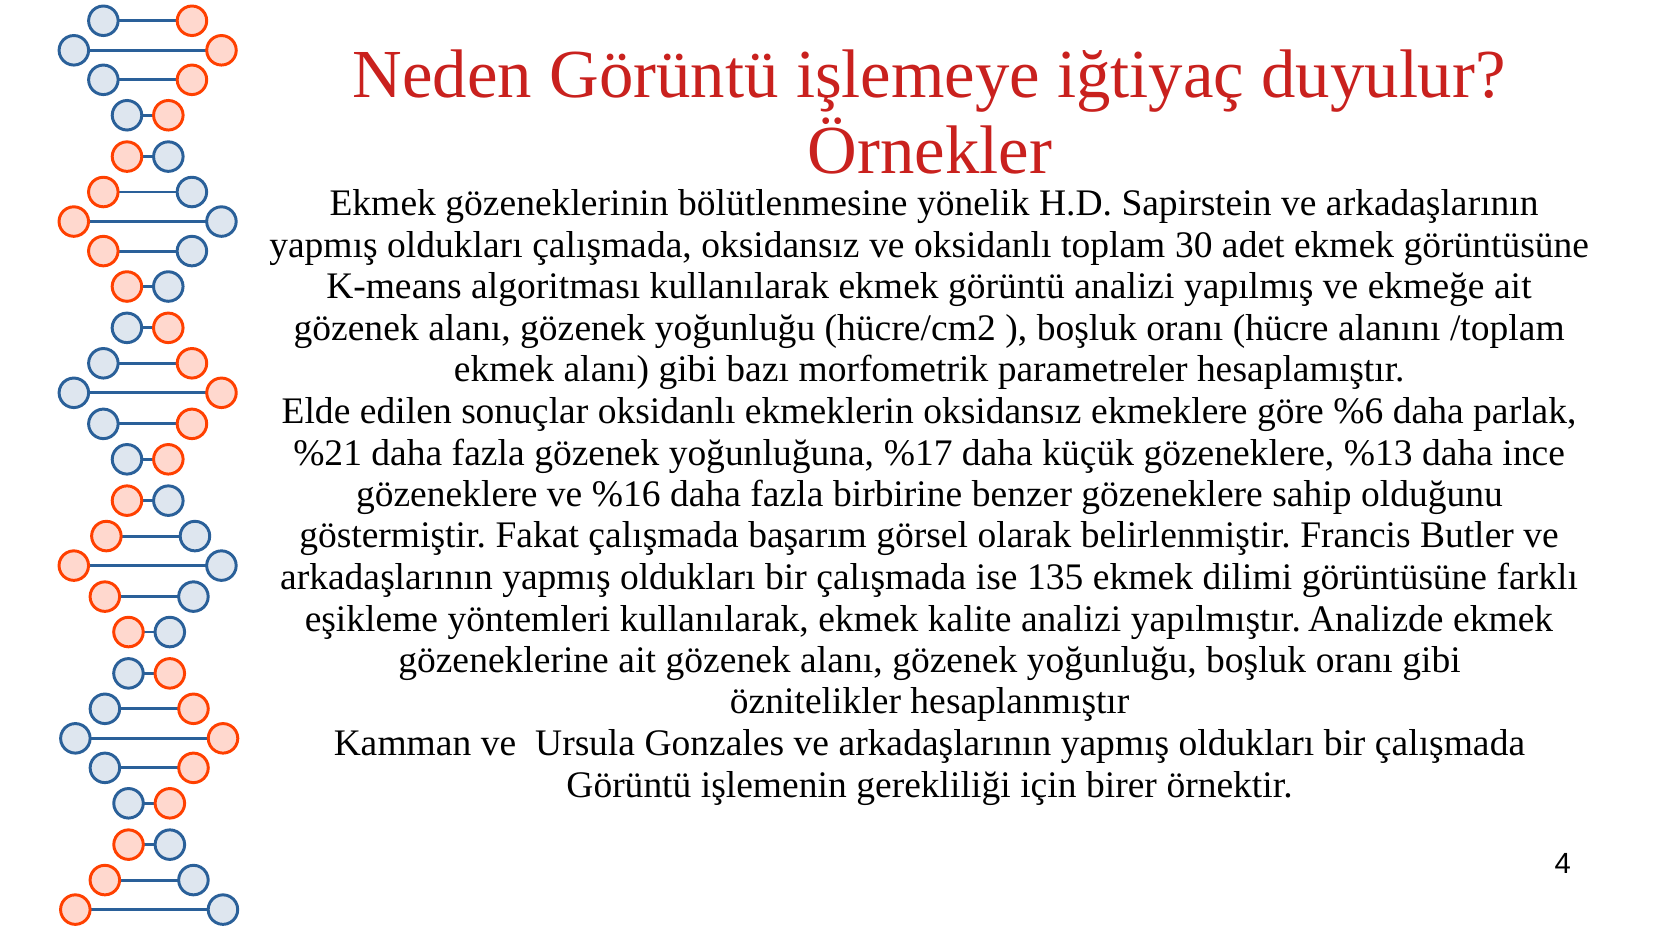

# Neden Görüntü işlemeye iğtiyaç duyulur? Örnekler
 Ekmek gözeneklerinin bölütlenmesine yönelik H.D. Sapirstein ve arkadaşlarının yapmış oldukları çalışmada, oksidansız ve oksidanlı toplam 30 adet ekmek görüntüsüne K-means algoritması kullanılarak ekmek görüntü analizi yapılmış ve ekmeğe ait gözenek alanı, gözenek yoğunluğu (hücre/cm2 ), boşluk oranı (hücre alanını /toplam ekmek alanı) gibi bazı morfometrik parametreler hesaplamıştır.
Elde edilen sonuçlar oksidanlı ekmeklerin oksidansız ekmeklere göre %6 daha parlak, %21 daha fazla gözenek yoğunluğuna, %17 daha küçük gözeneklere, %13 daha ince gözeneklere ve %16 daha fazla birbirine benzer gözeneklere sahip olduğunu göstermiştir. Fakat çalışmada başarım görsel olarak belirlenmiştir. Francis Butler ve arkadaşlarının yapmış oldukları bir çalışmada ise 135 ekmek dilimi görüntüsüne farklı eşikleme yöntemleri kullanılarak, ekmek kalite analizi yapılmıştır. Analizde ekmek gözeneklerine ait gözenek alanı, gözenek yoğunluğu, boşluk oranı gibi
öznitelikler hesaplanmıştır
Kamman ve Ursula Gonzales ve arkadaşlarının yapmış oldukları bir çalışmada
Görüntü işlemenin gerekliliği için birer örnektir.
4